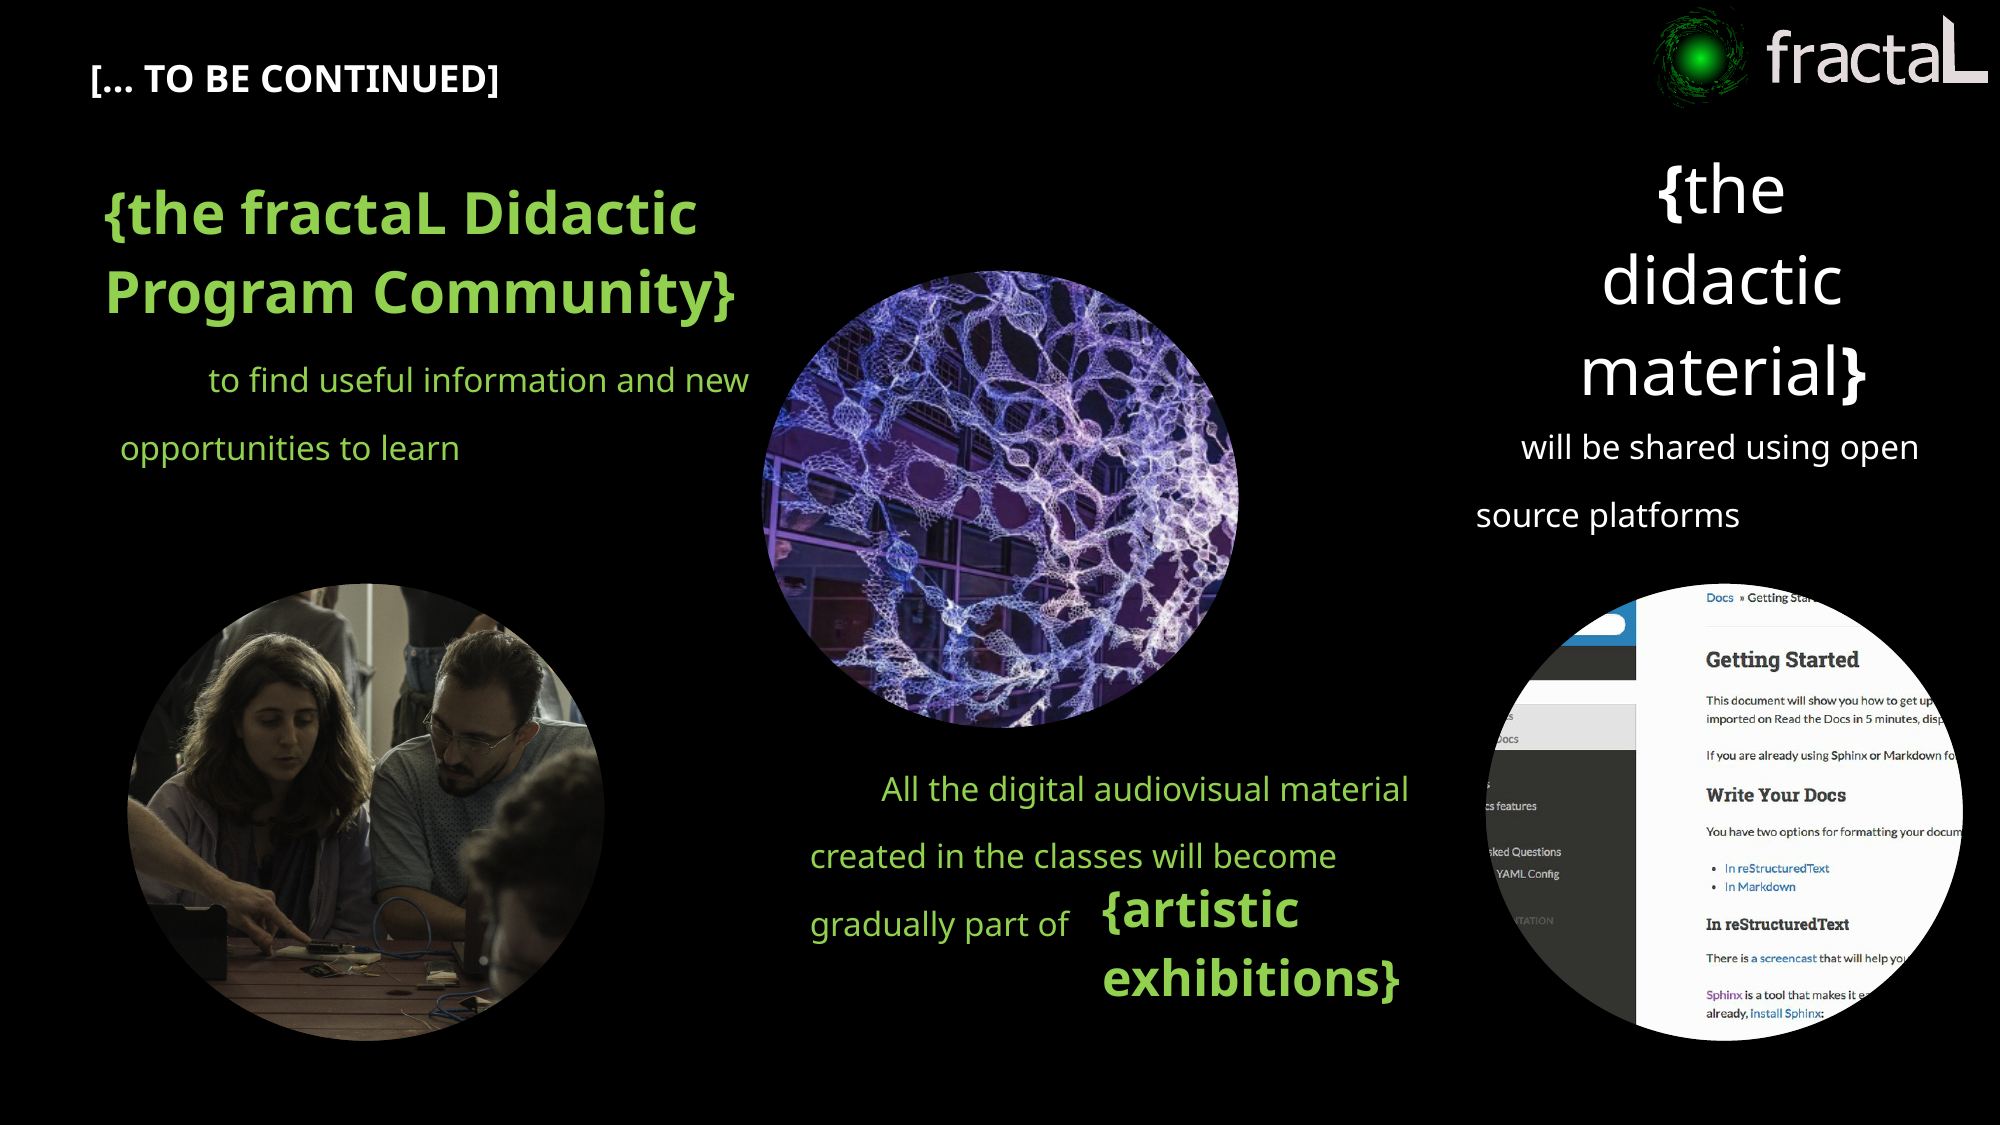

[… to be continued]
{the didactic material}
{the fractaL Didactic Program Community}
to find useful information and new
opportunities to learn
will be shared using open
source platforms
All the digital audiovisual material
created in the classes will become gradually part of
{artistic exhibitions}